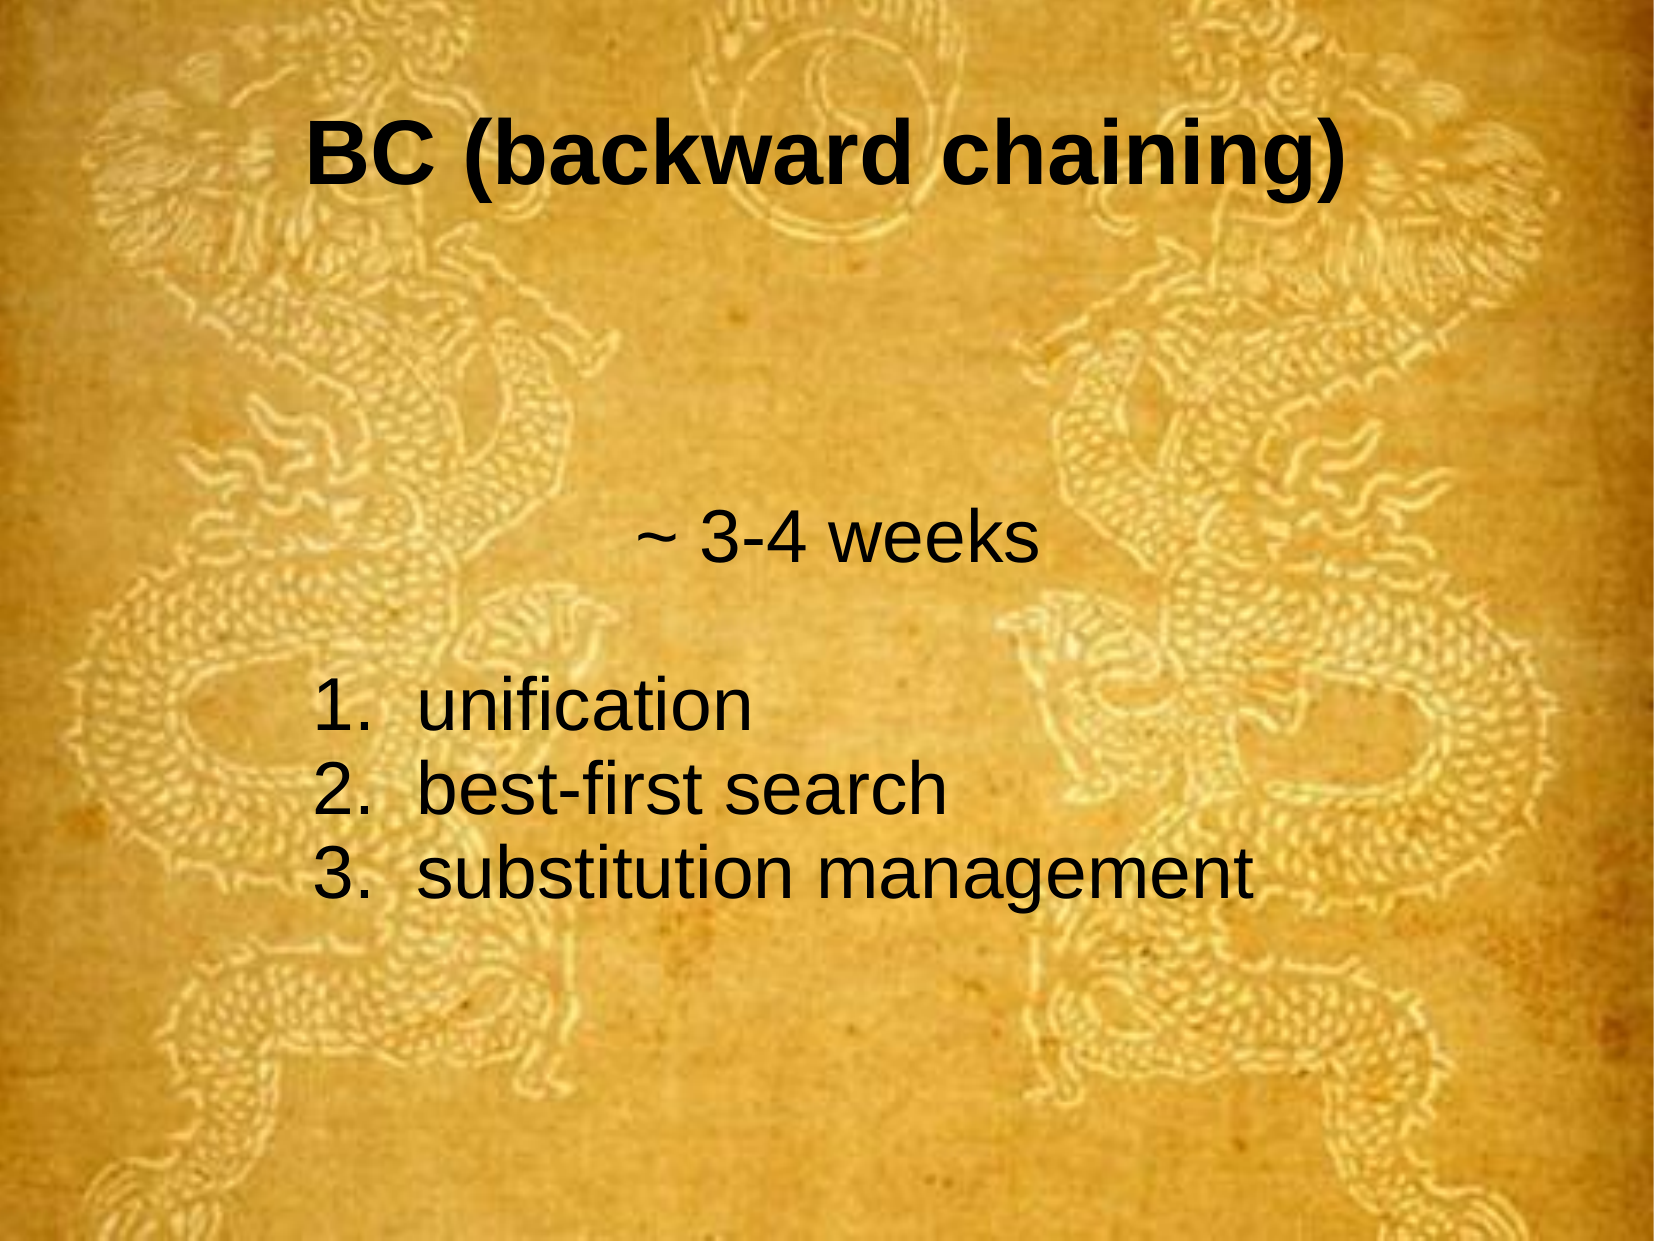

# BC (backward chaining)
~ 3-4 weeks
1. unification
2. best-first search
3. substitution management